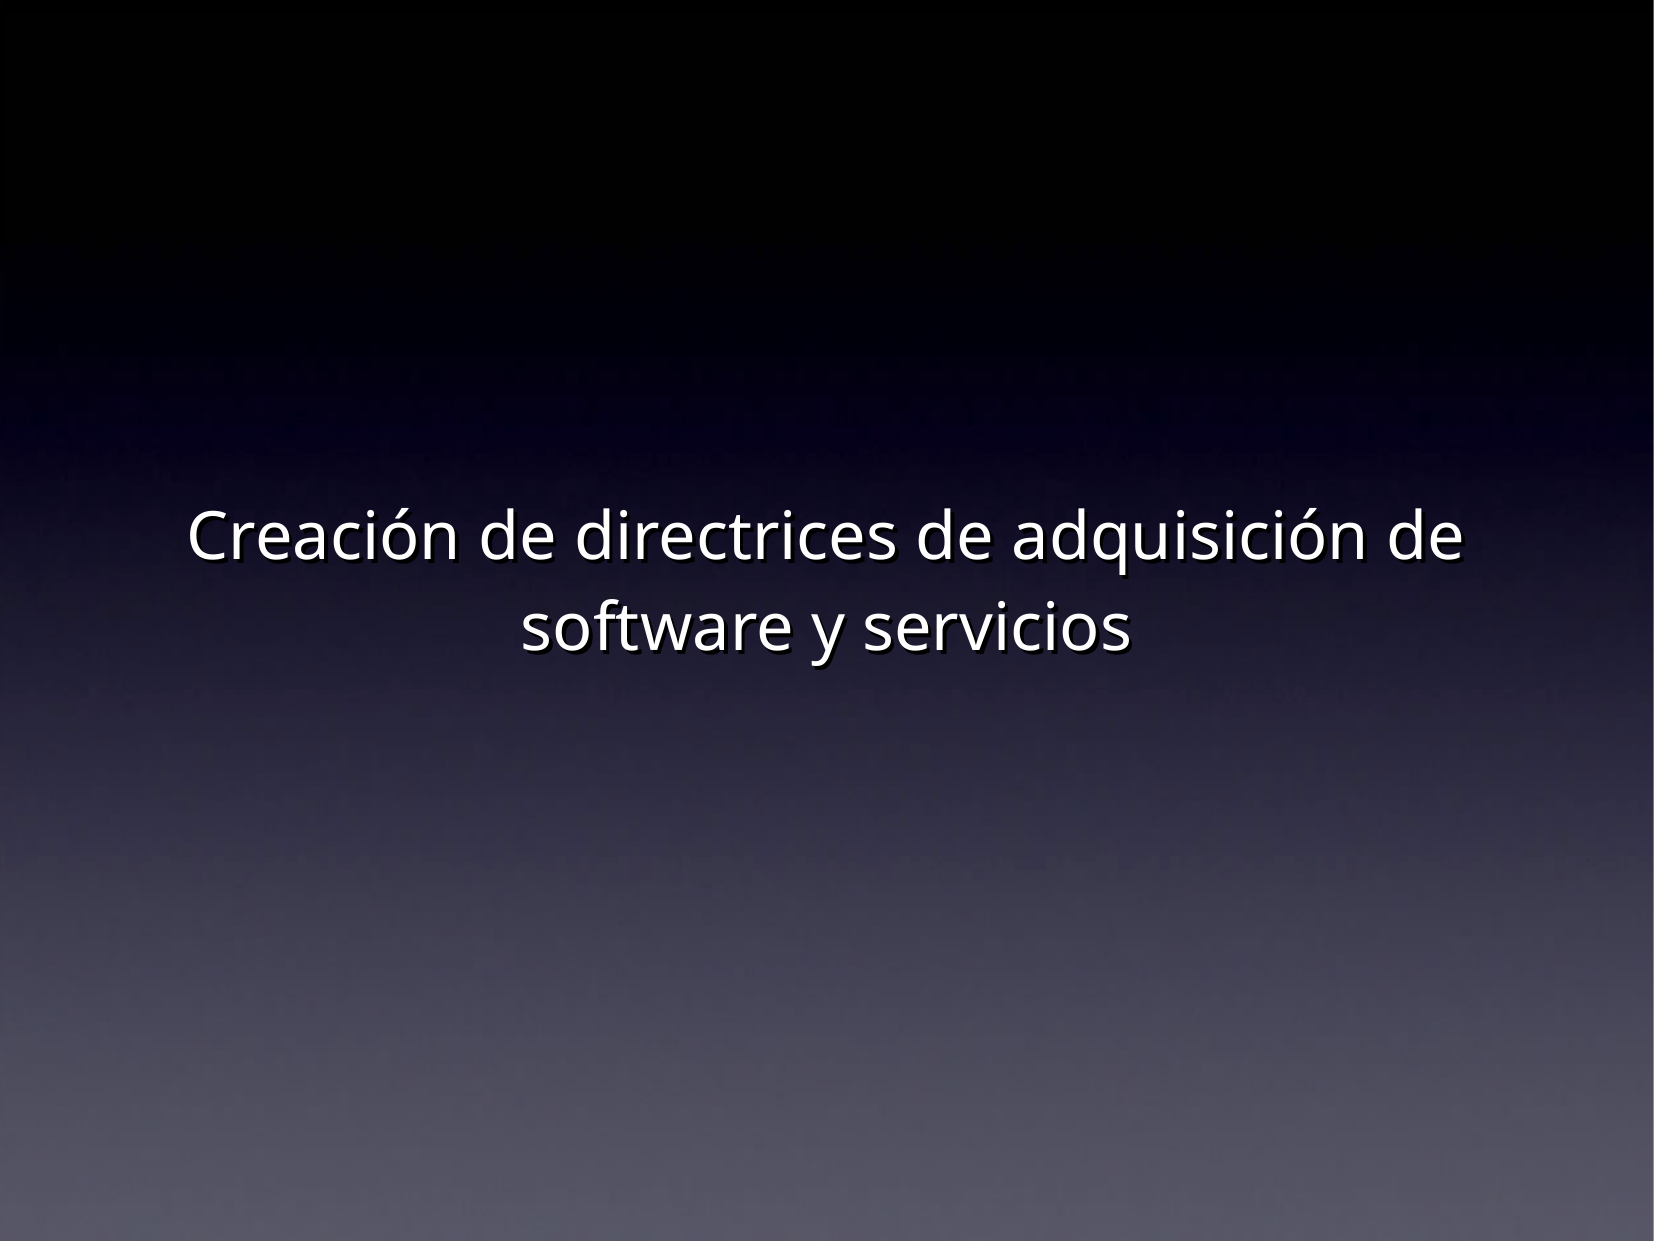

# Creación de directrices de adquisición de software y servicios